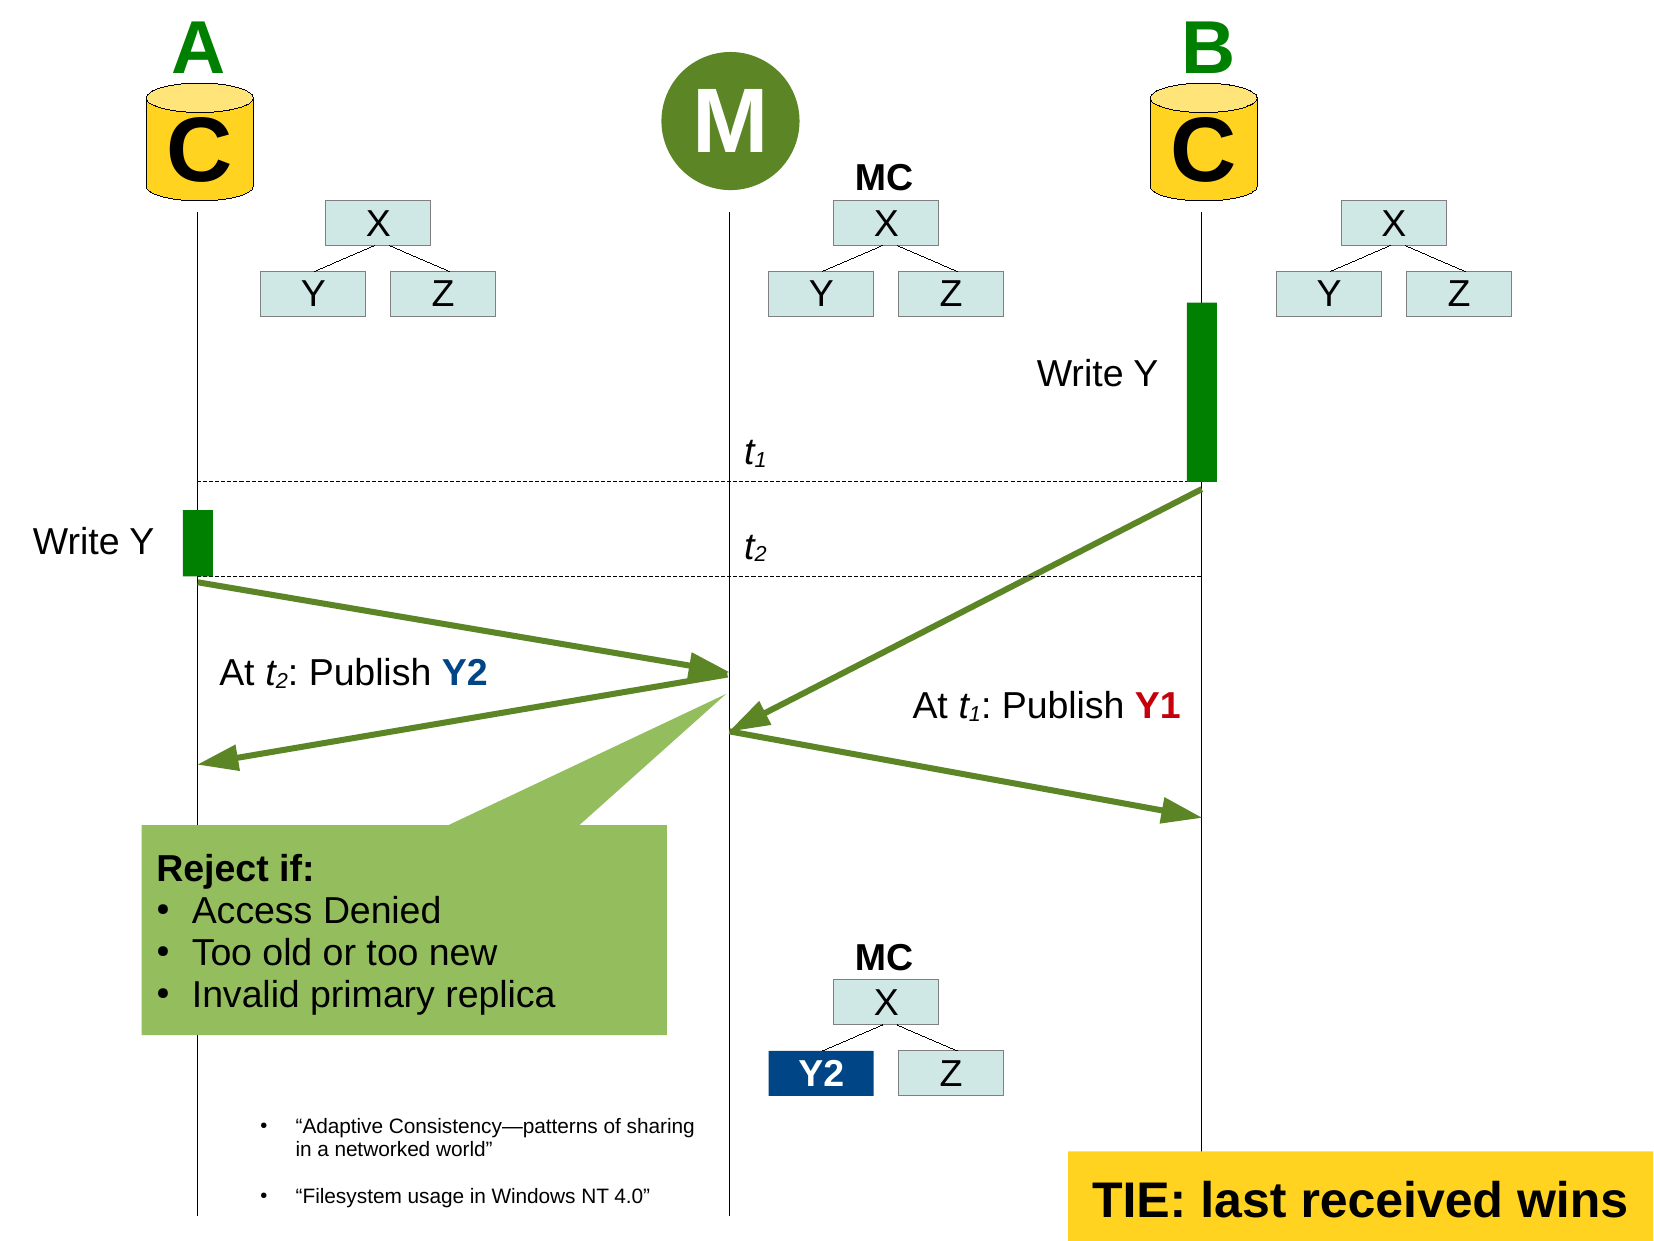

A
B
M
C
C
MC
X
X
X
Y
Z
Y
Z
Y
Z
Write Y
t1
Write Y
t2
At t2: Publish Y2
At t1: Publish Y1
Reject if:
Access Denied
Too old or too new
Invalid primary replica
MC
X
Y2
Z
“Adaptive Consistency—patterns of sharing in a networked world”
“Filesystem usage in Windows NT 4.0”
TIE: last received wins